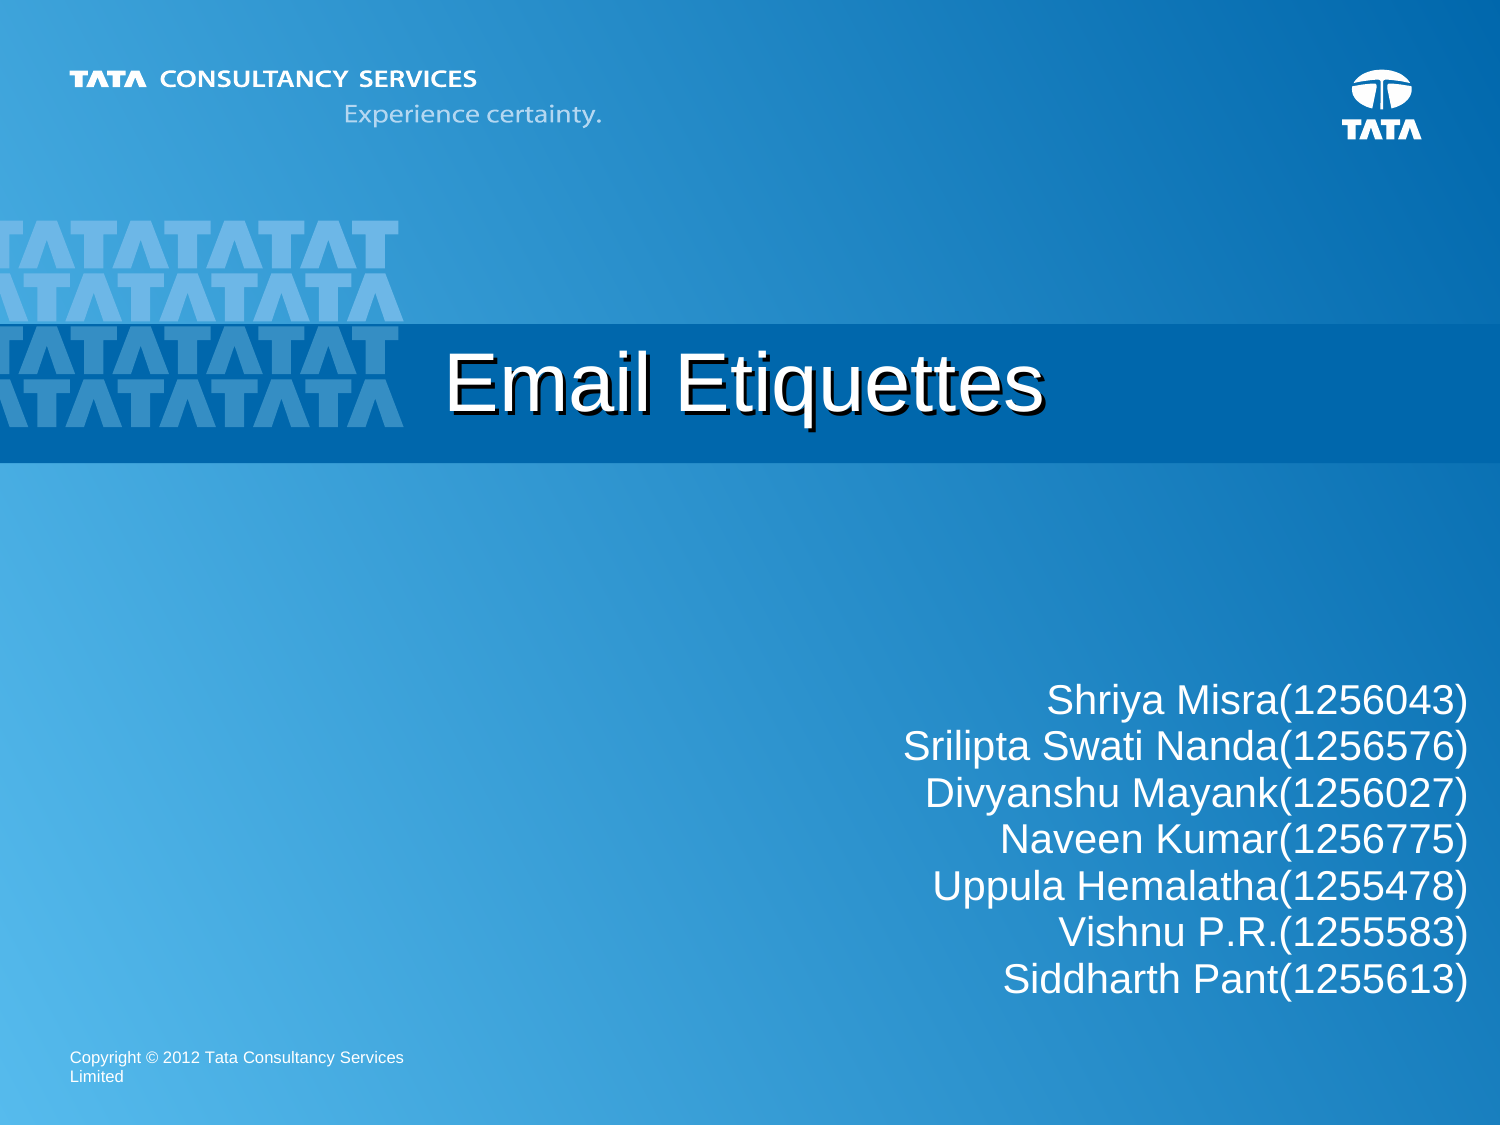

# Email Etiquettes
Shriya Misra(1256043)
Srilipta Swati Nanda(1256576)
Divyanshu Mayank(1256027)
Naveen Kumar(1256775)
Uppula Hemalatha(1255478)
Vishnu P.R.(1255583)
Siddharth Pant(1255613)